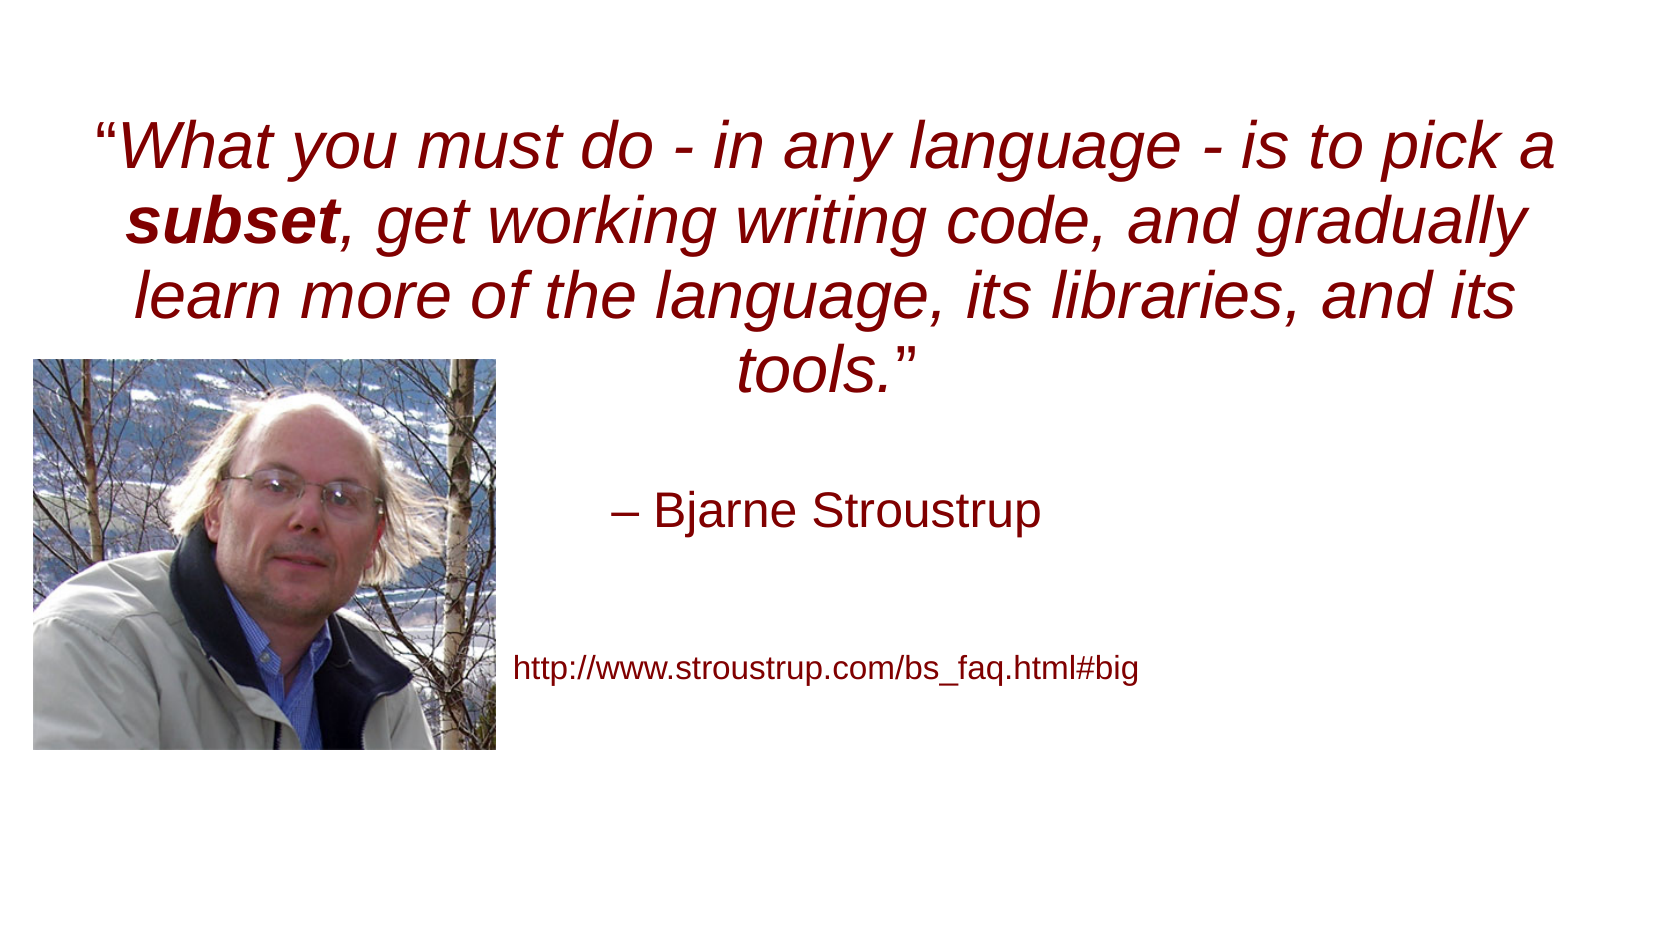

# “What you must do - in any language - is to pick a subset, get working writing code, and gradually learn more of the language, its libraries, and its tools.”
– Bjarne Stroustrup
http://www.stroustrup.com/bs_faq.html#big